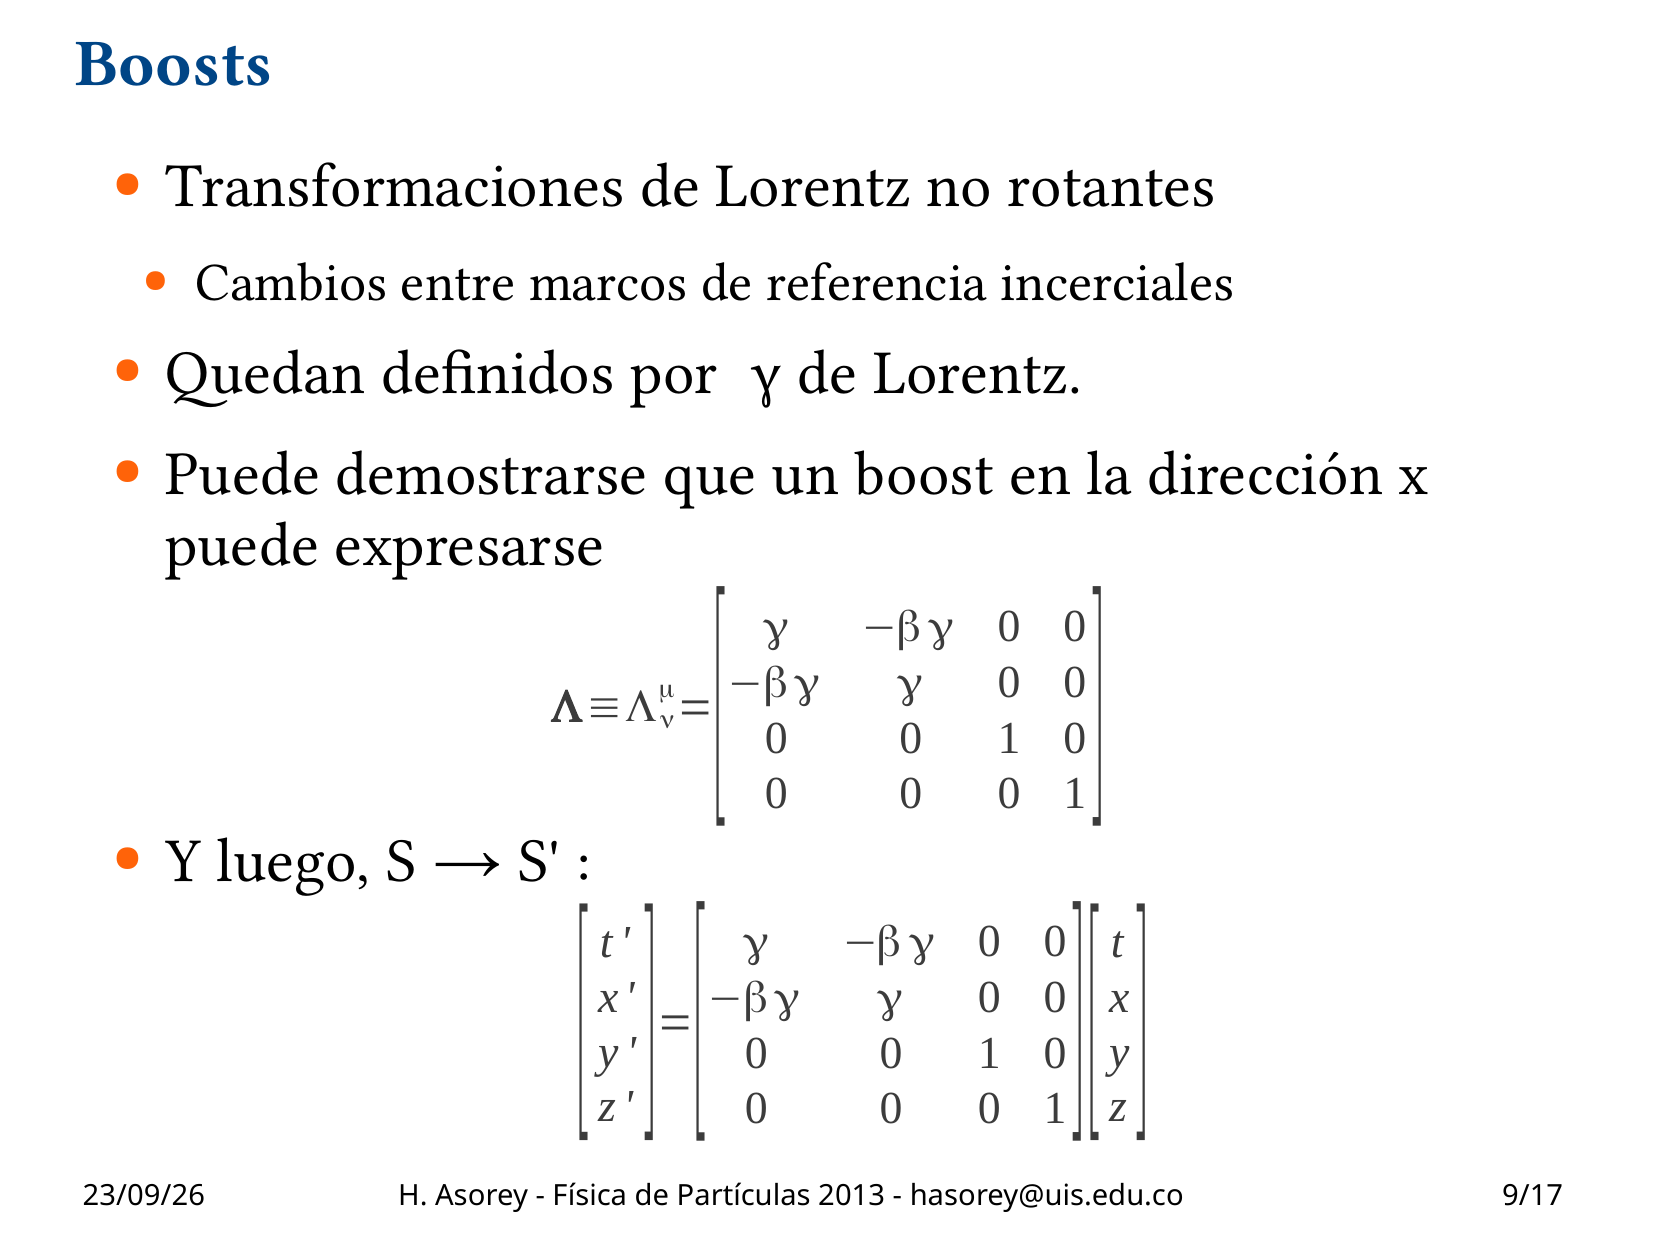

# Boosts
Transformaciones de Lorentz no rotantes
Cambios entre marcos de referencia incerciales
Quedan definidos por γ de Lorentz.
Puede demostrarse que un boost en la dirección x puede expresarse
Y luego, S → S' :
H. Asorey - Física de Partículas 2013 - hasorey@uis.edu.co
9